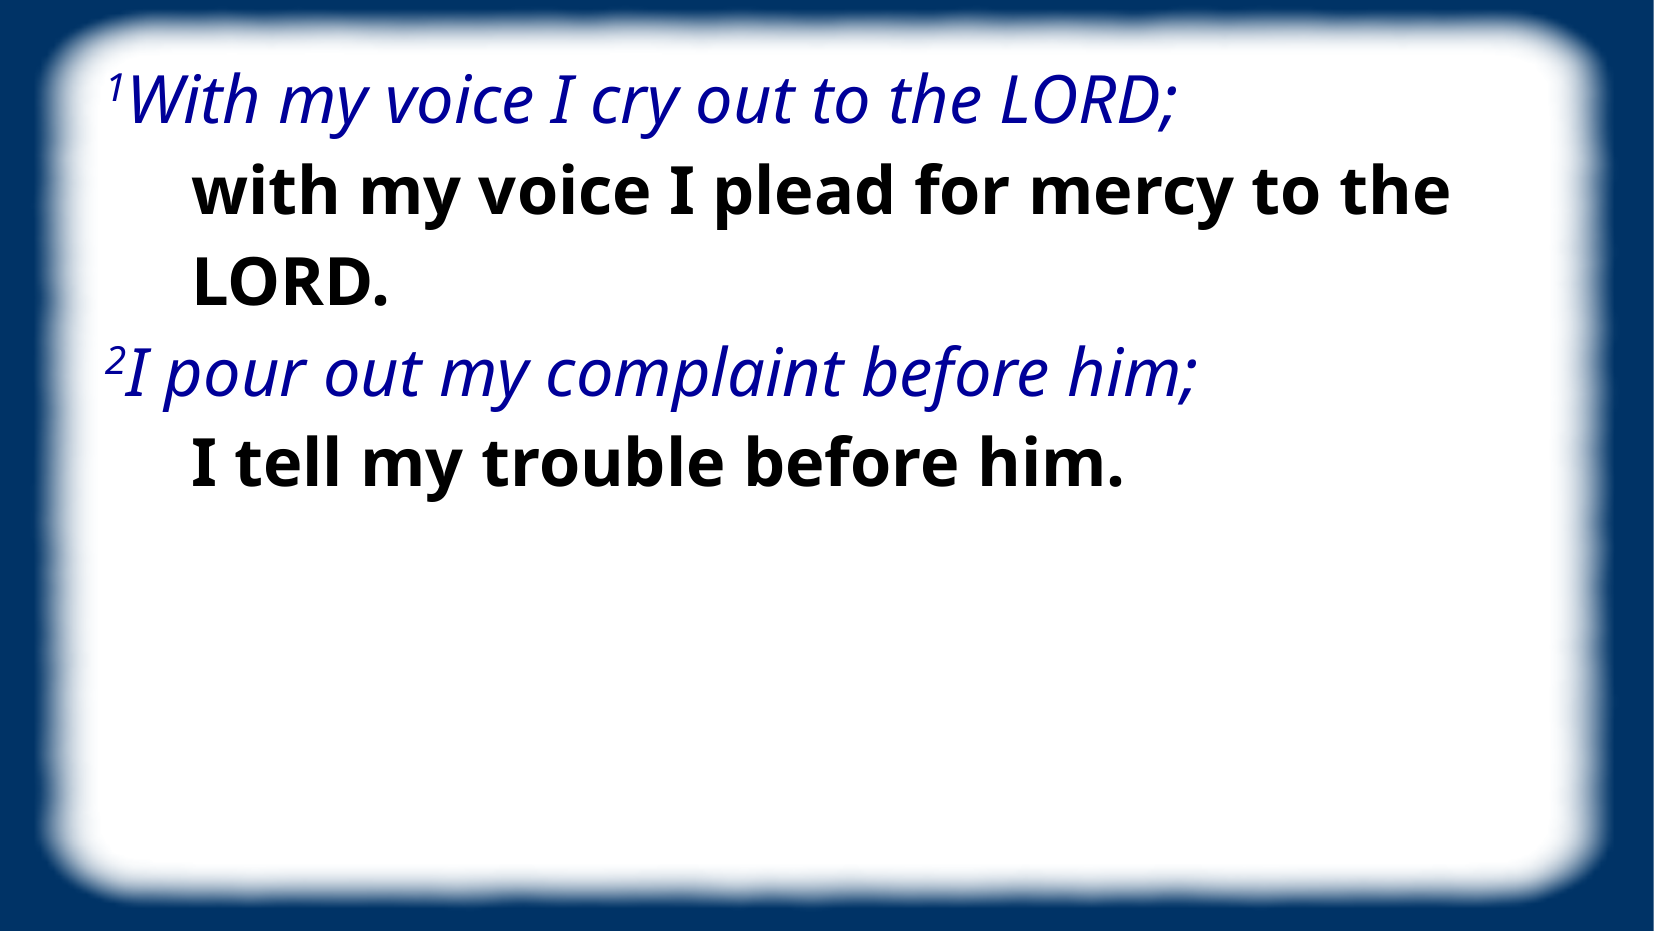

1With my voice I cry out to the LORD;
 with my voice I plead for mercy to the
 LORD.
2I pour out my complaint before him;
 I tell my trouble before him.